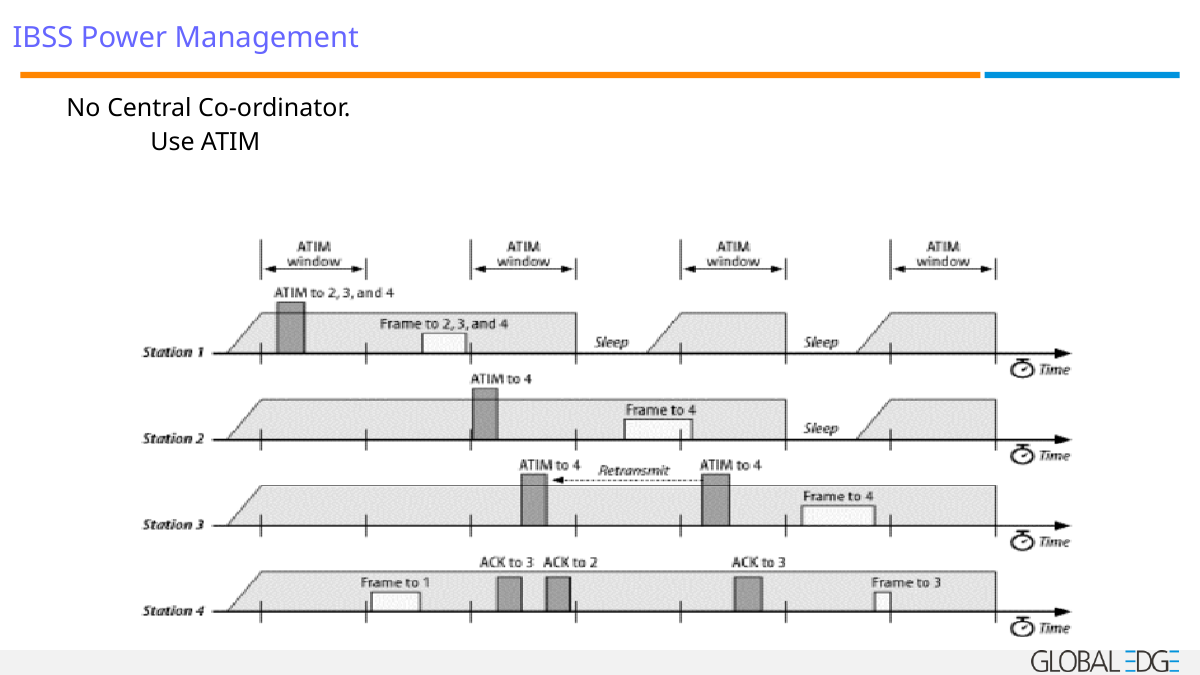

# IBSS Power Management
 No Central Co-ordinator.
Use ATIM